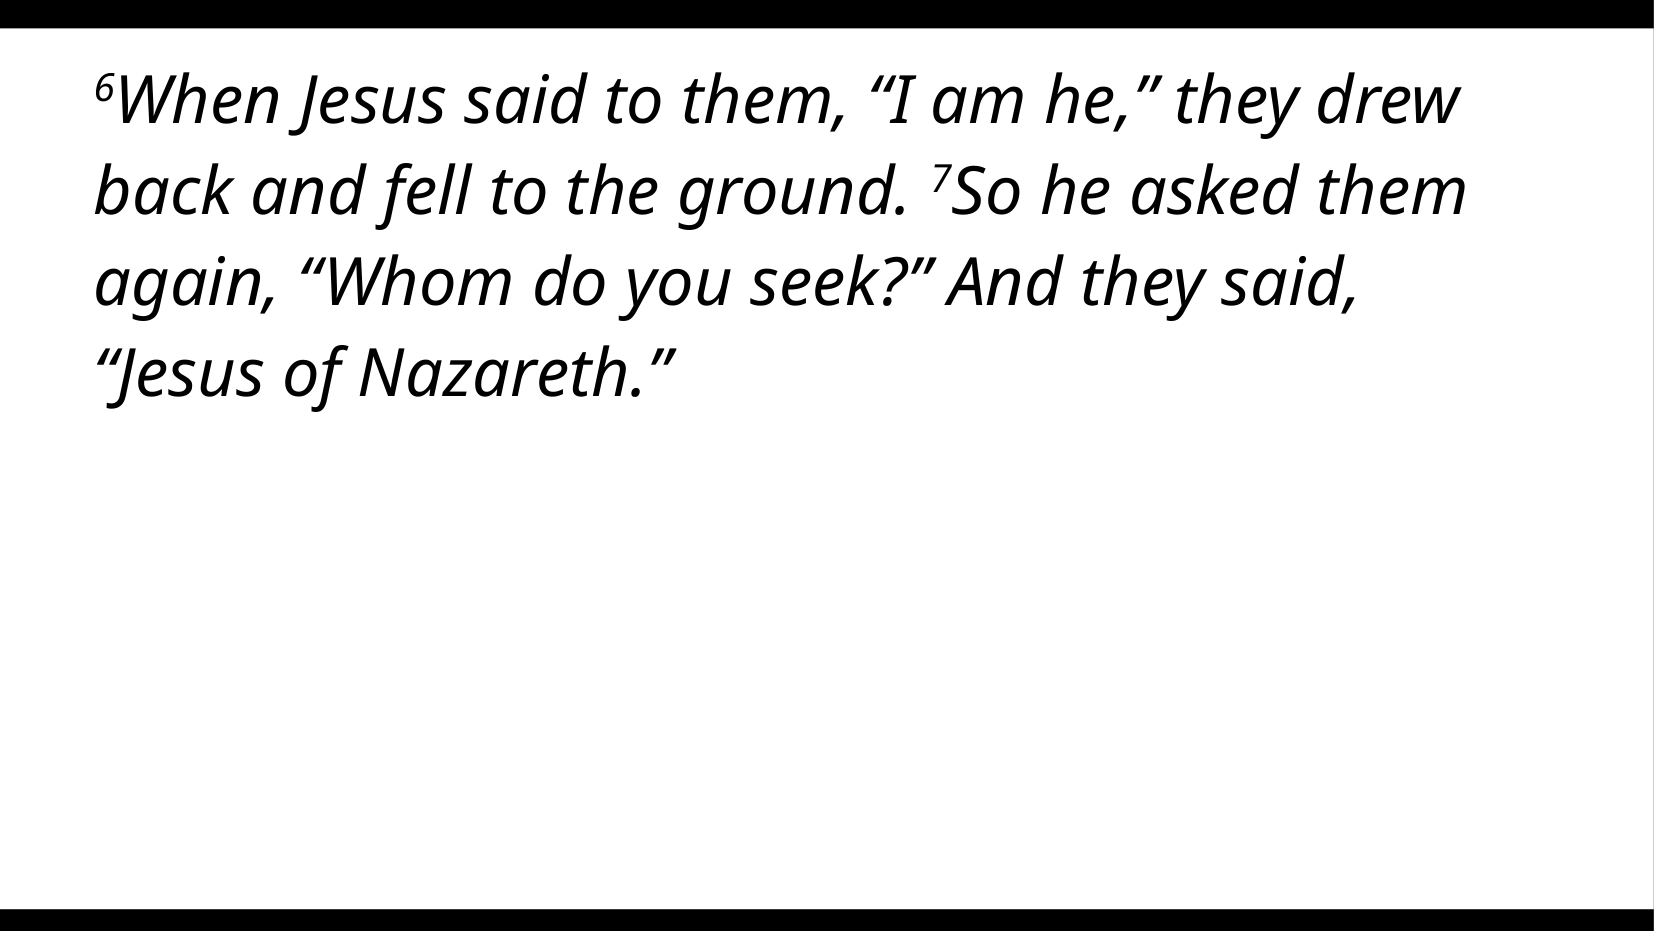

6When Jesus said to them, “I am he,” they drew back and fell to the ground. 7So he asked them again, “Whom do you seek?” And they said, “Jesus of Nazareth.”